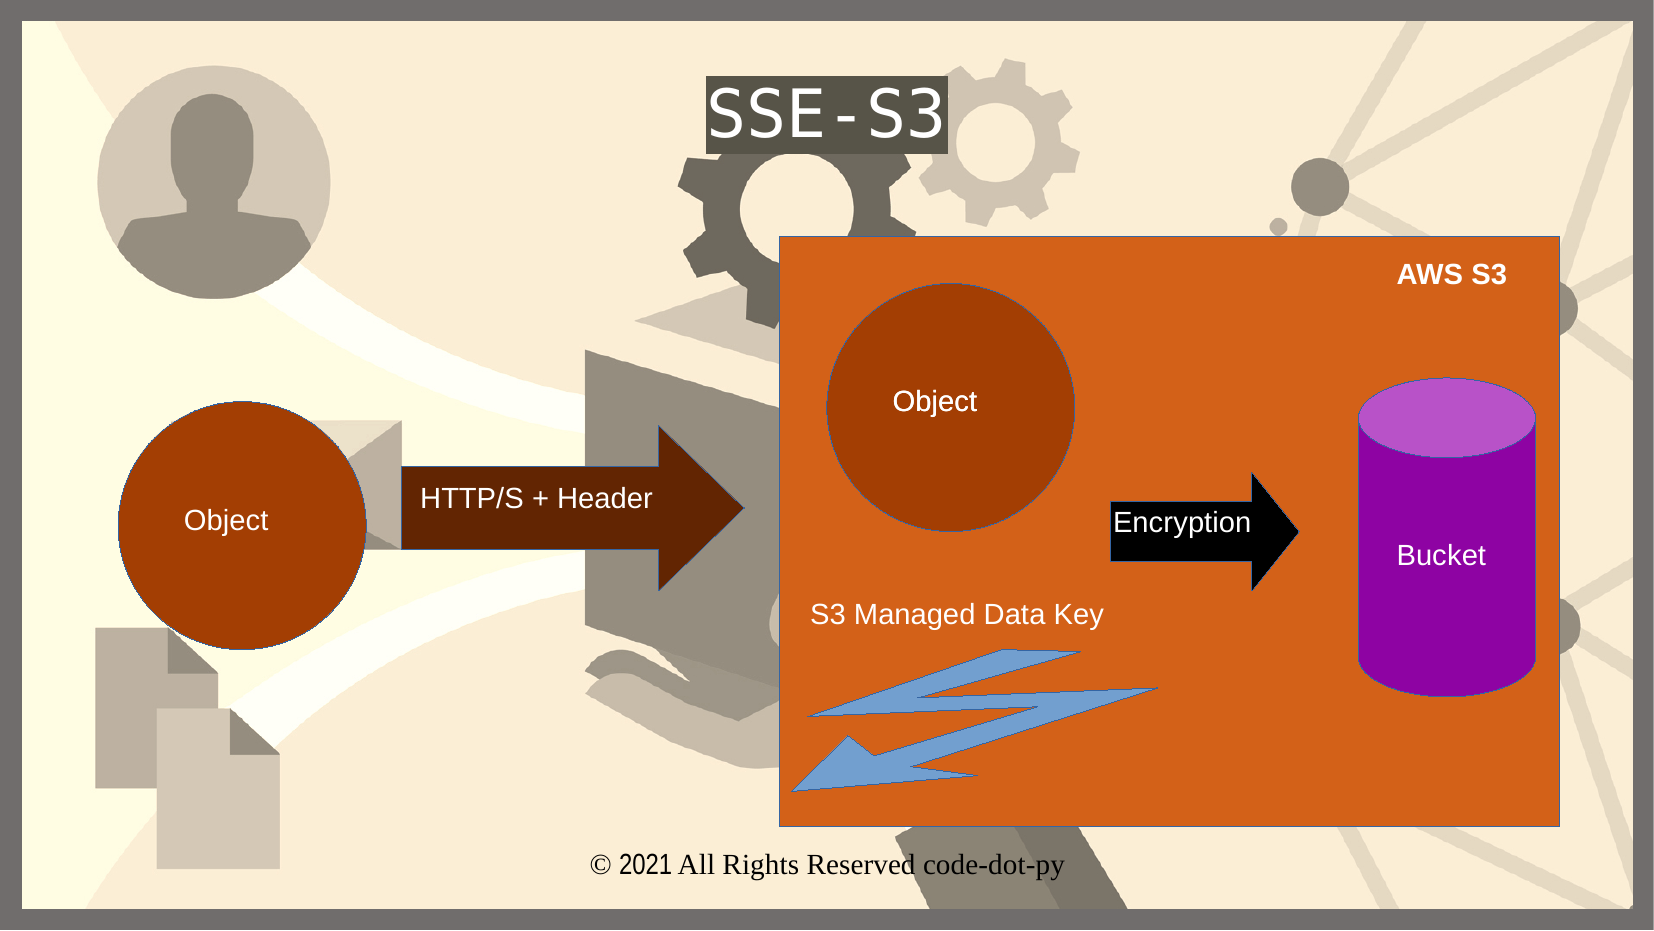

# SSE-S3
AWS S3
Object
Object
HTTP/S + Header
Object
Encryption
Bucket
S3 Managed Data Key